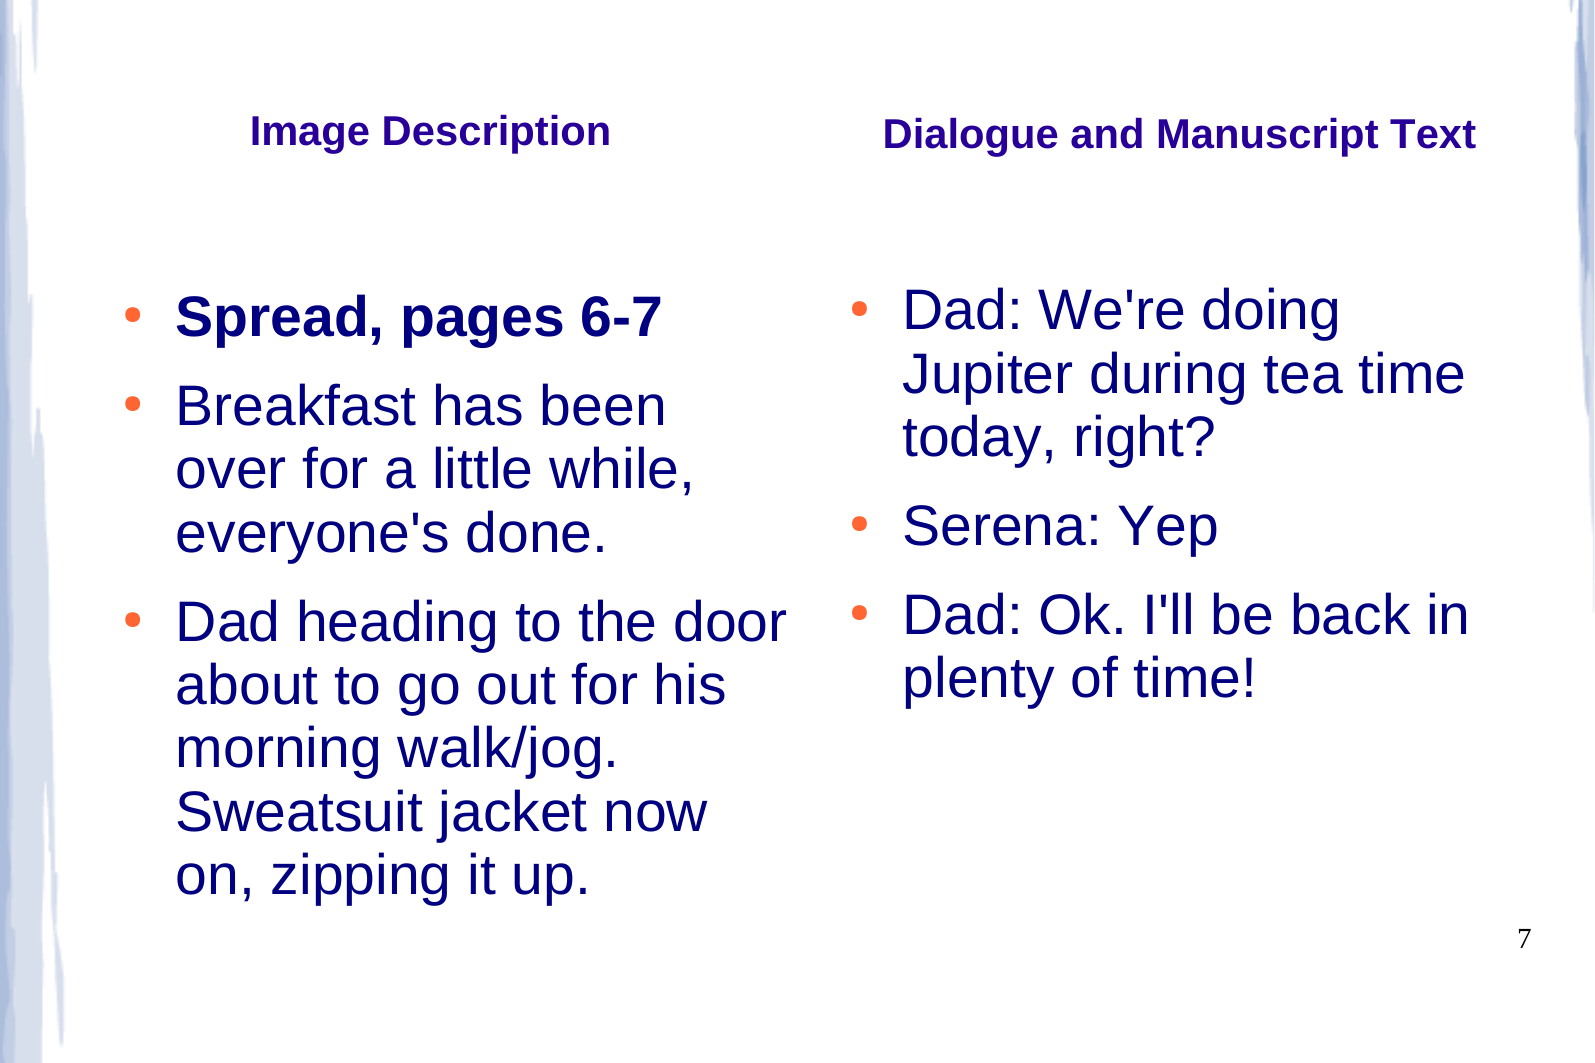

# Image Description
Dialogue and Manuscript Text
Dad: We're doing Jupiter during tea time today, right?
Serena: Yep
Dad: Ok. I'll be back in plenty of time!
Spread, pages 6-7
Breakfast has been over for a little while, everyone's done.
Dad heading to the door about to go out for his morning walk/jog. Sweatsuit jacket now on, zipping it up.
7